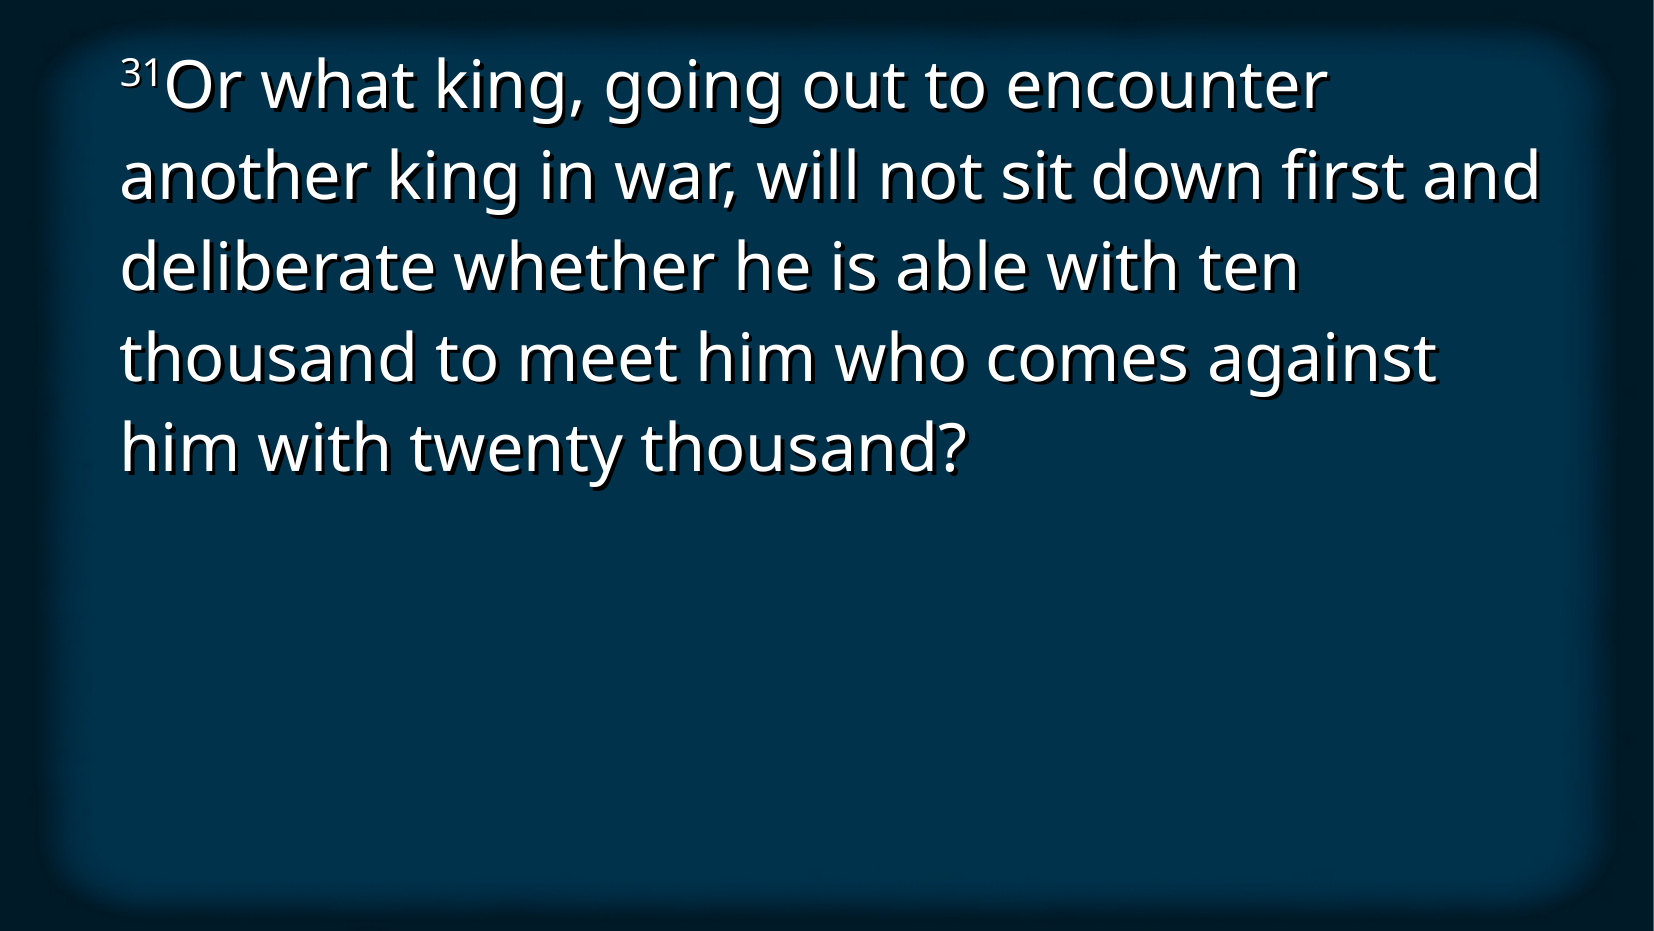

31Or what king, going out to encounter another king in war, will not sit down first and deliberate whether he is able with ten thousand to meet him who comes against him with twenty thousand?